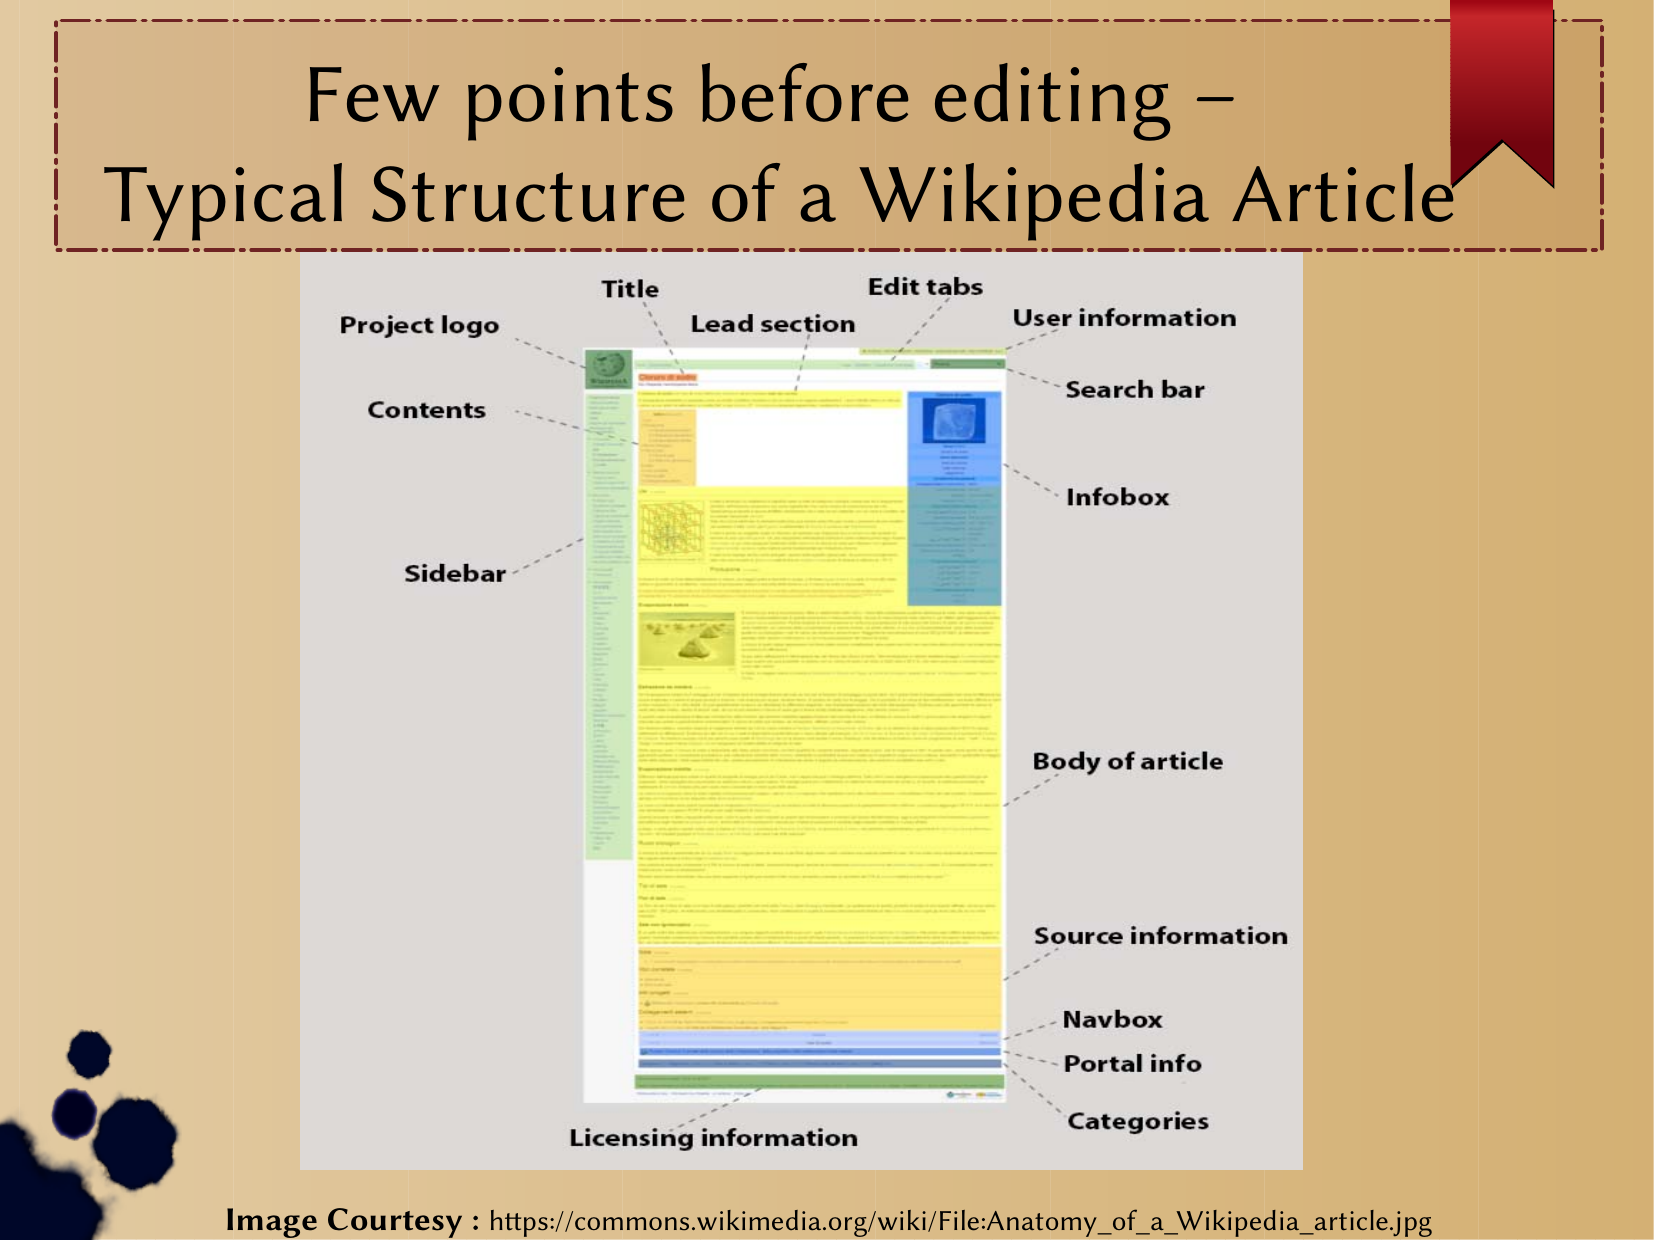

Few points before editing –
 Typical Structure of a Wikipedia Article
Image Courtesy : https://commons.wikimedia.org/wiki/File:Anatomy_of_a_Wikipedia_article.jpg